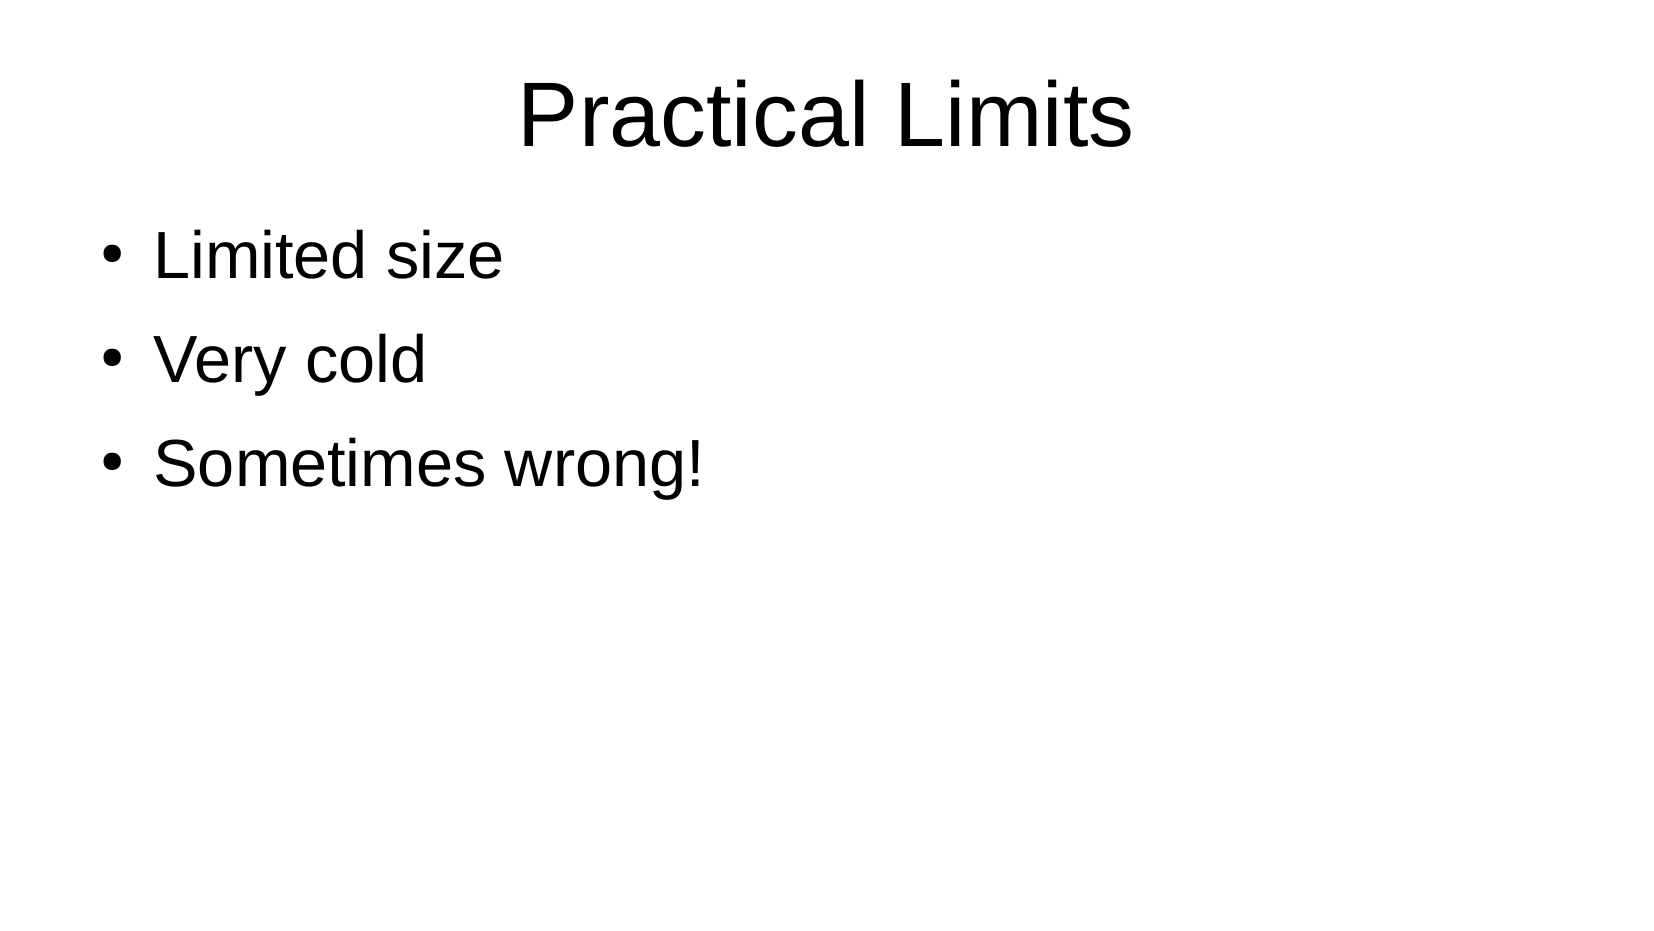

# Practical Limits
Limited size
Very cold
Sometimes wrong!